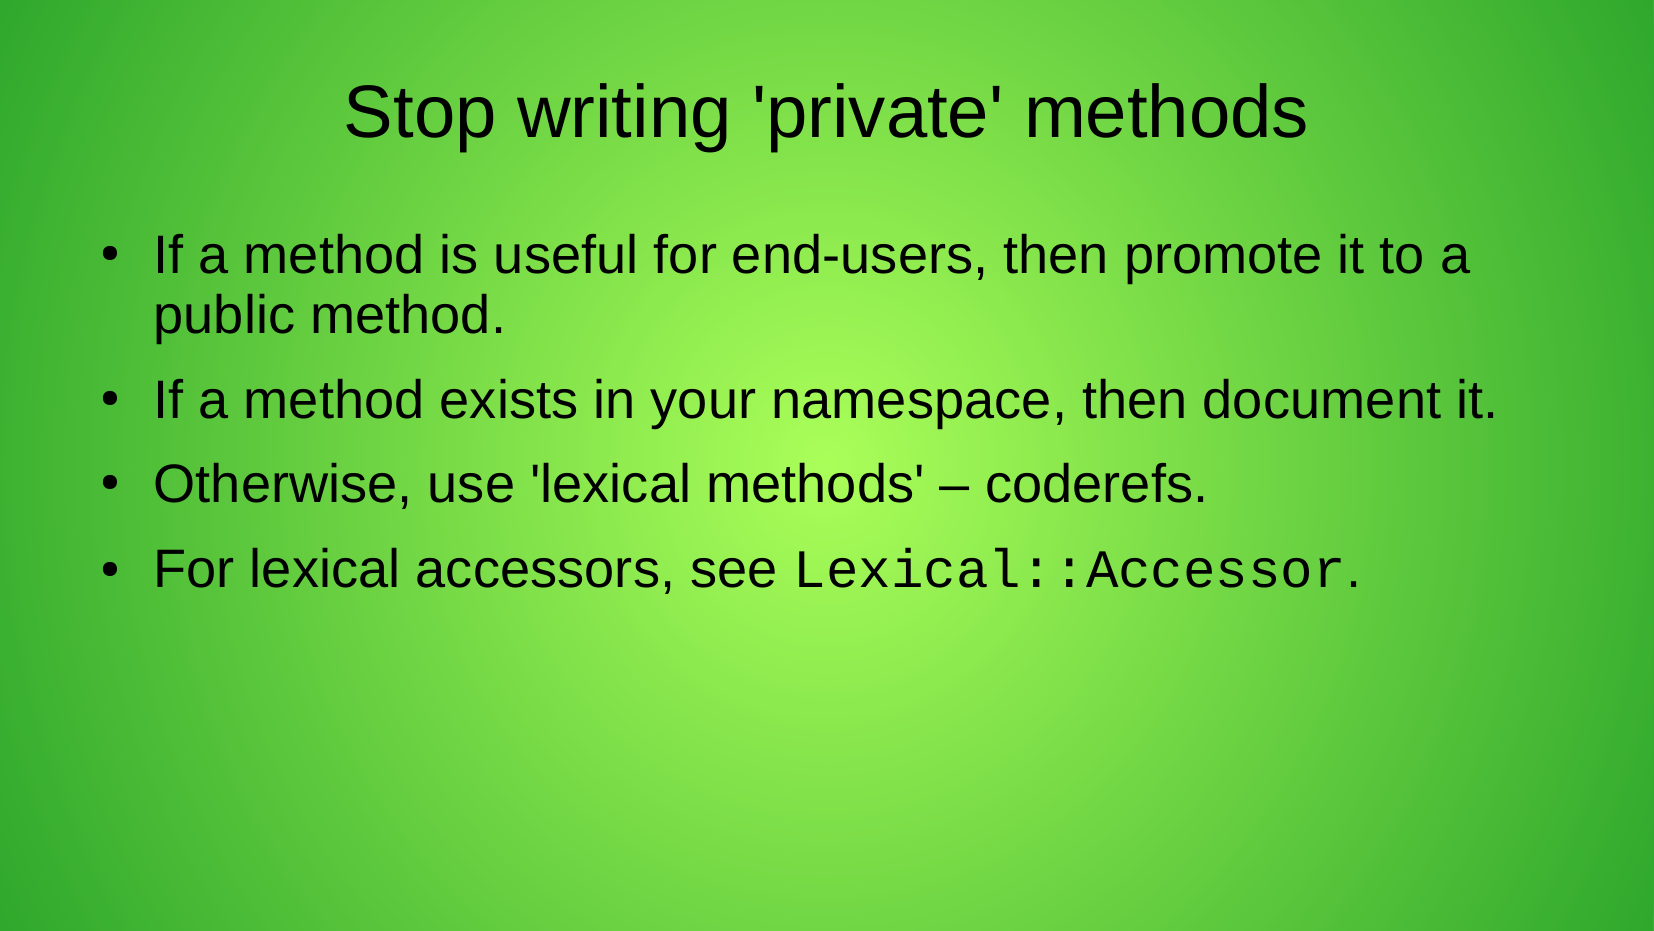

# Stop writing 'private' methods
If a method is useful for end-users, then promote it to a public method.
If a method exists in your namespace, then document it.
Otherwise, use 'lexical methods' – coderefs.
For lexical accessors, see Lexical::Accessor.